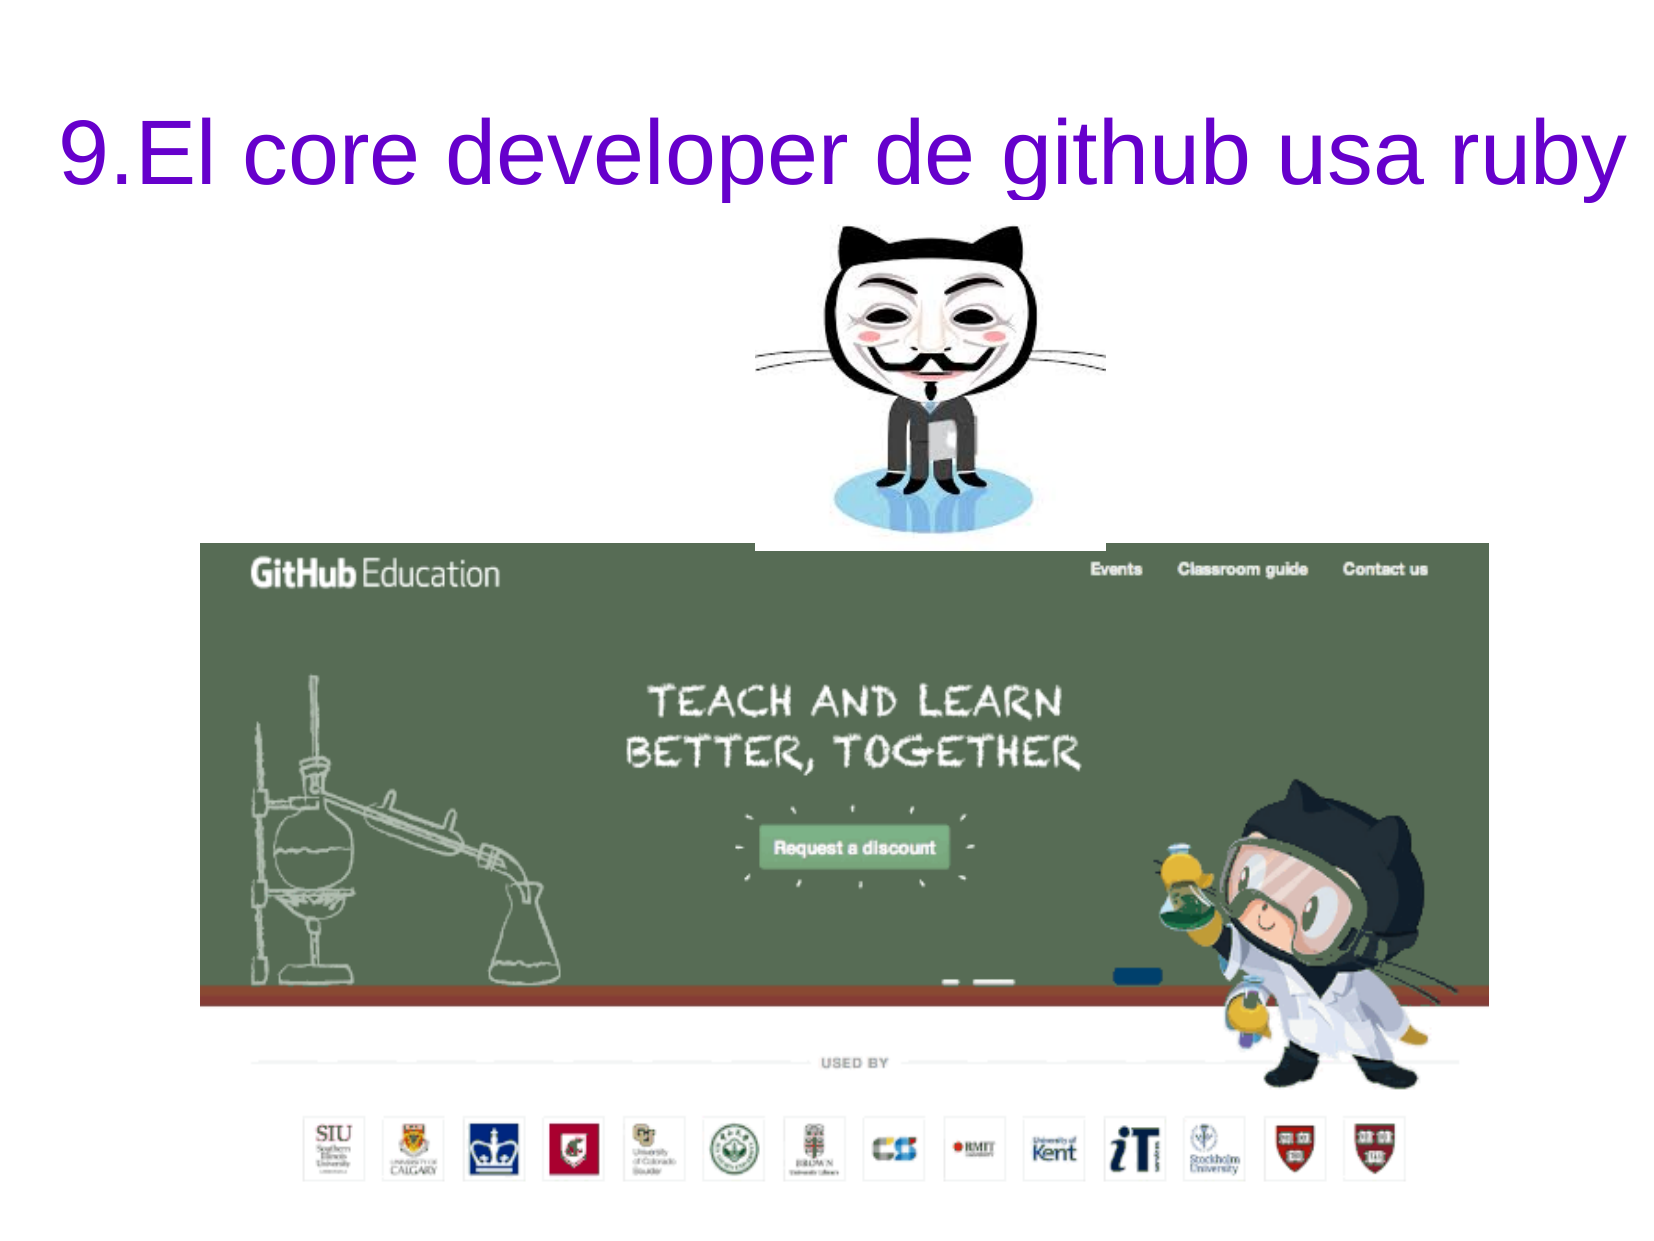

# 9.El core developer de github usa ruby